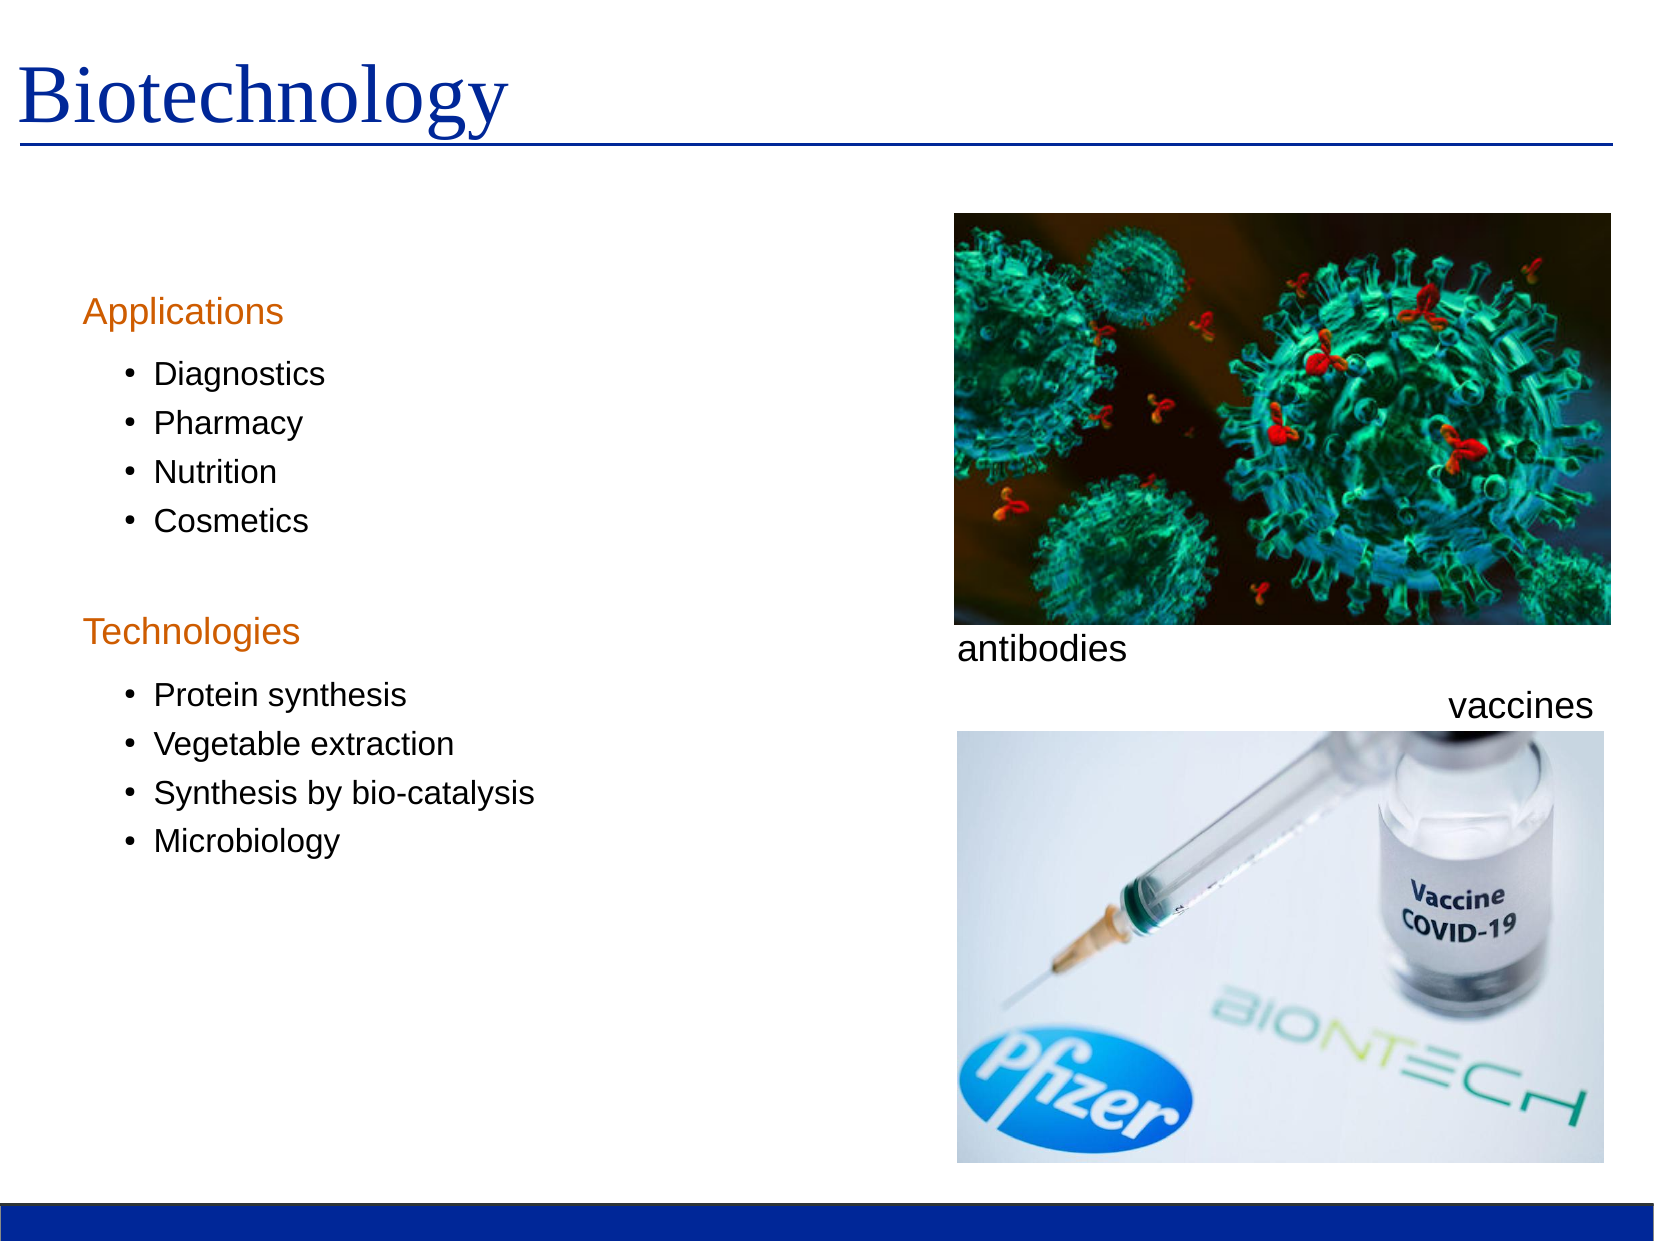

# Biotechnology
Applications
Diagnostics
Pharmacy
Nutrition
Cosmetics
Technologies
Protein synthesis
Vegetable extraction
Synthesis by bio-catalysis
Microbiology
antibodies
vaccines